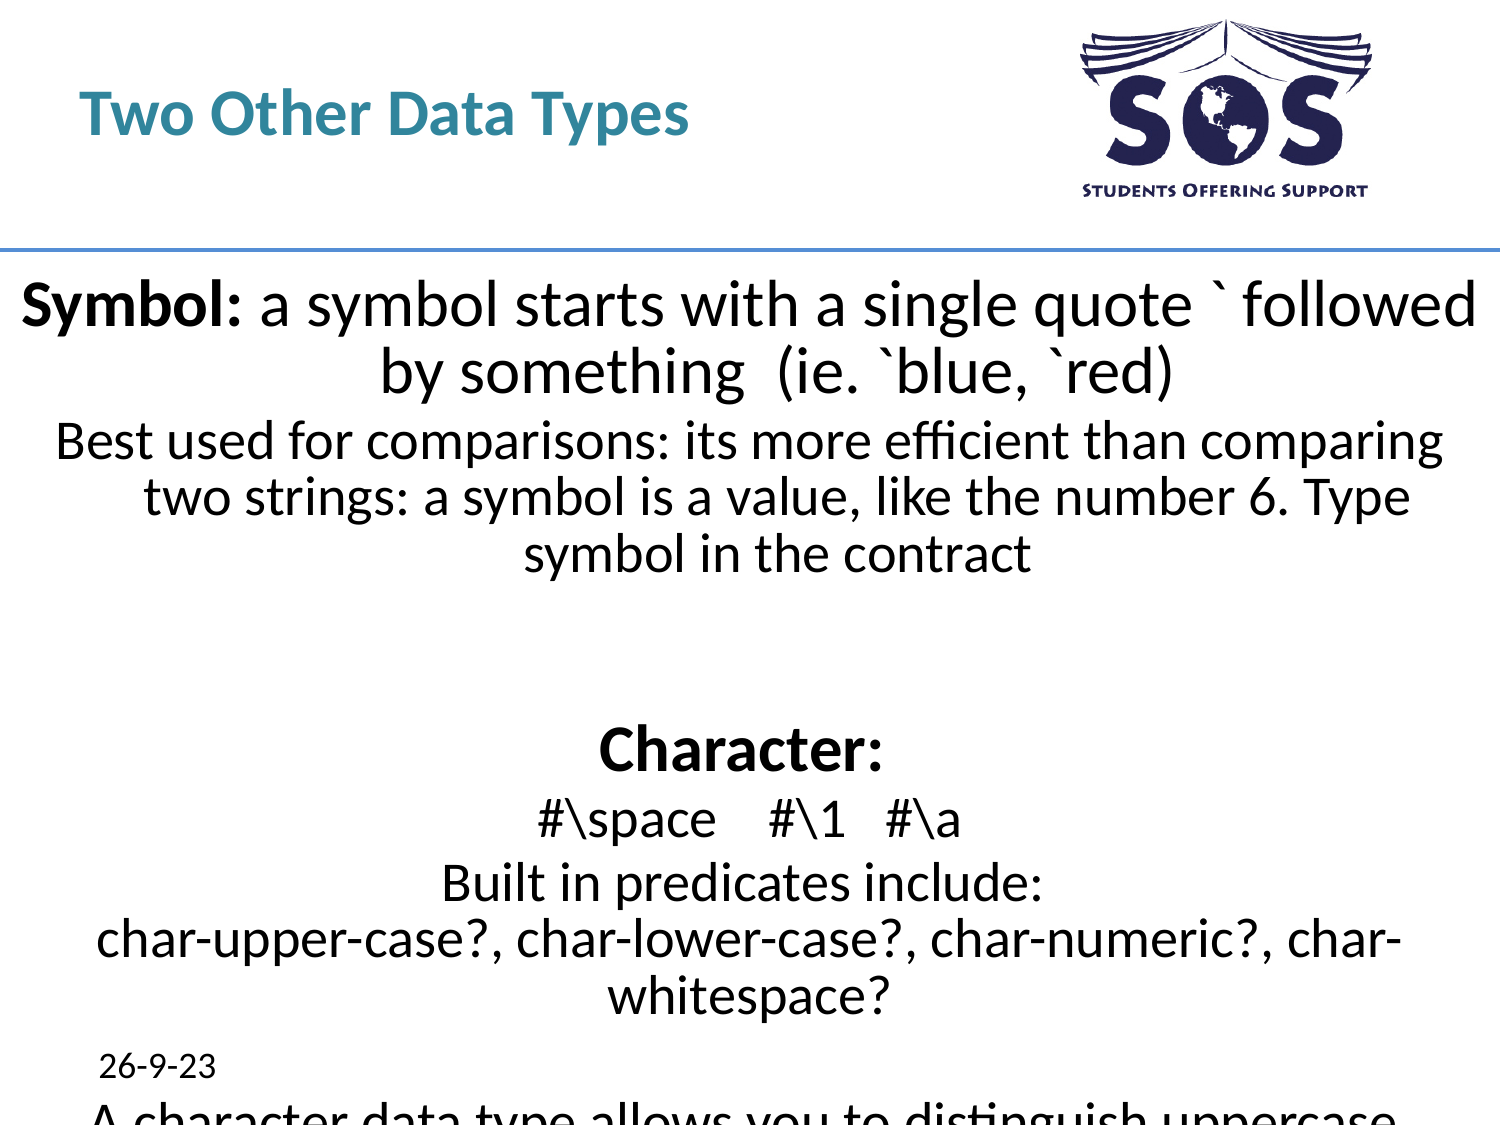

# Matrix Inverse
Two Other Data Types
Symbol: a symbol starts with a single quote ` followed by something (ie. `blue, `red)
Best used for comparisons: its more efficient than comparing two strings: a symbol is a value, like the number 6. Type symbol in the contract
Character:
#\space #\1 #\a
Built in predicates include:
char-upper-case?, char-lower-case?, char-numeric?, char-whitespace?
A character data type allows you to distinguish uppercase, lowercase letters, numbers, whitespace etc. Type char in the contract.